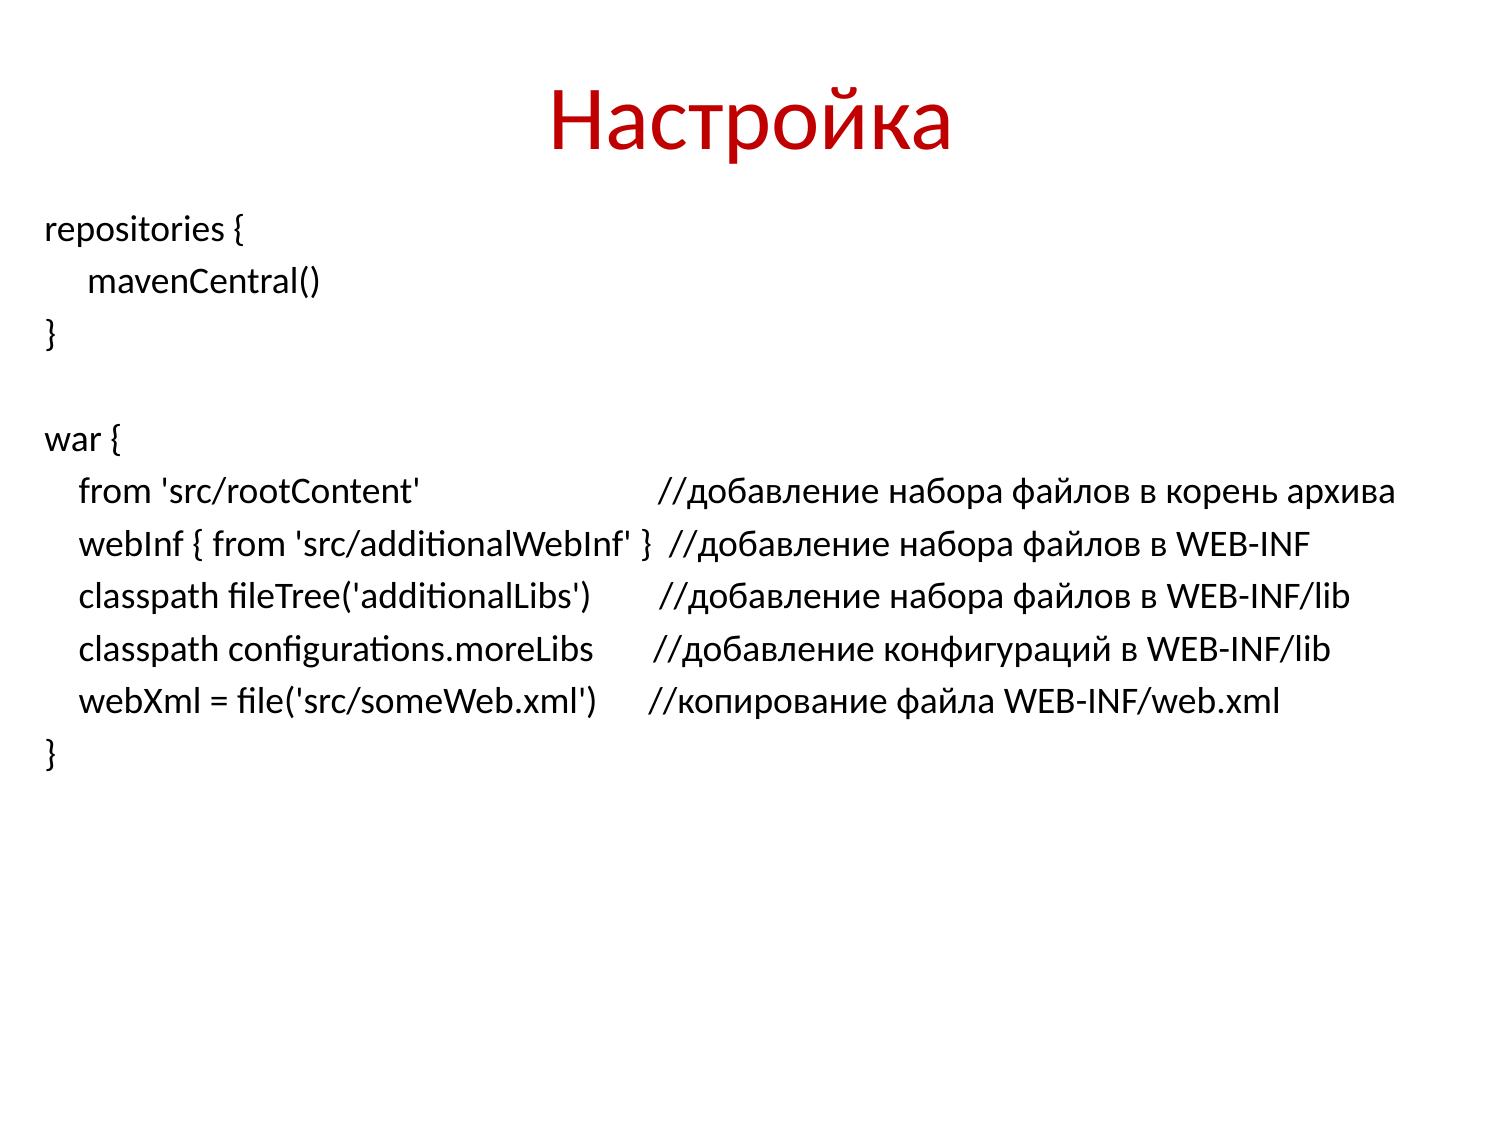

# Настройка
repositories {
 mavenCentral()
}
war {
 from 'src/rootContent' //добавление набора файлов в корень архива
 webInf { from 'src/additionalWebInf' } //добавление набора файлов в WEB-INF
 classpath fileTree('additionalLibs') //добавление набора файлов в WEB-INF/lib
 classpath configurations.moreLibs //добавление конфигураций в WEB-INF/lib
 webXml = file('src/someWeb.xml') //копирование файла WEB-INF/web.xml
}